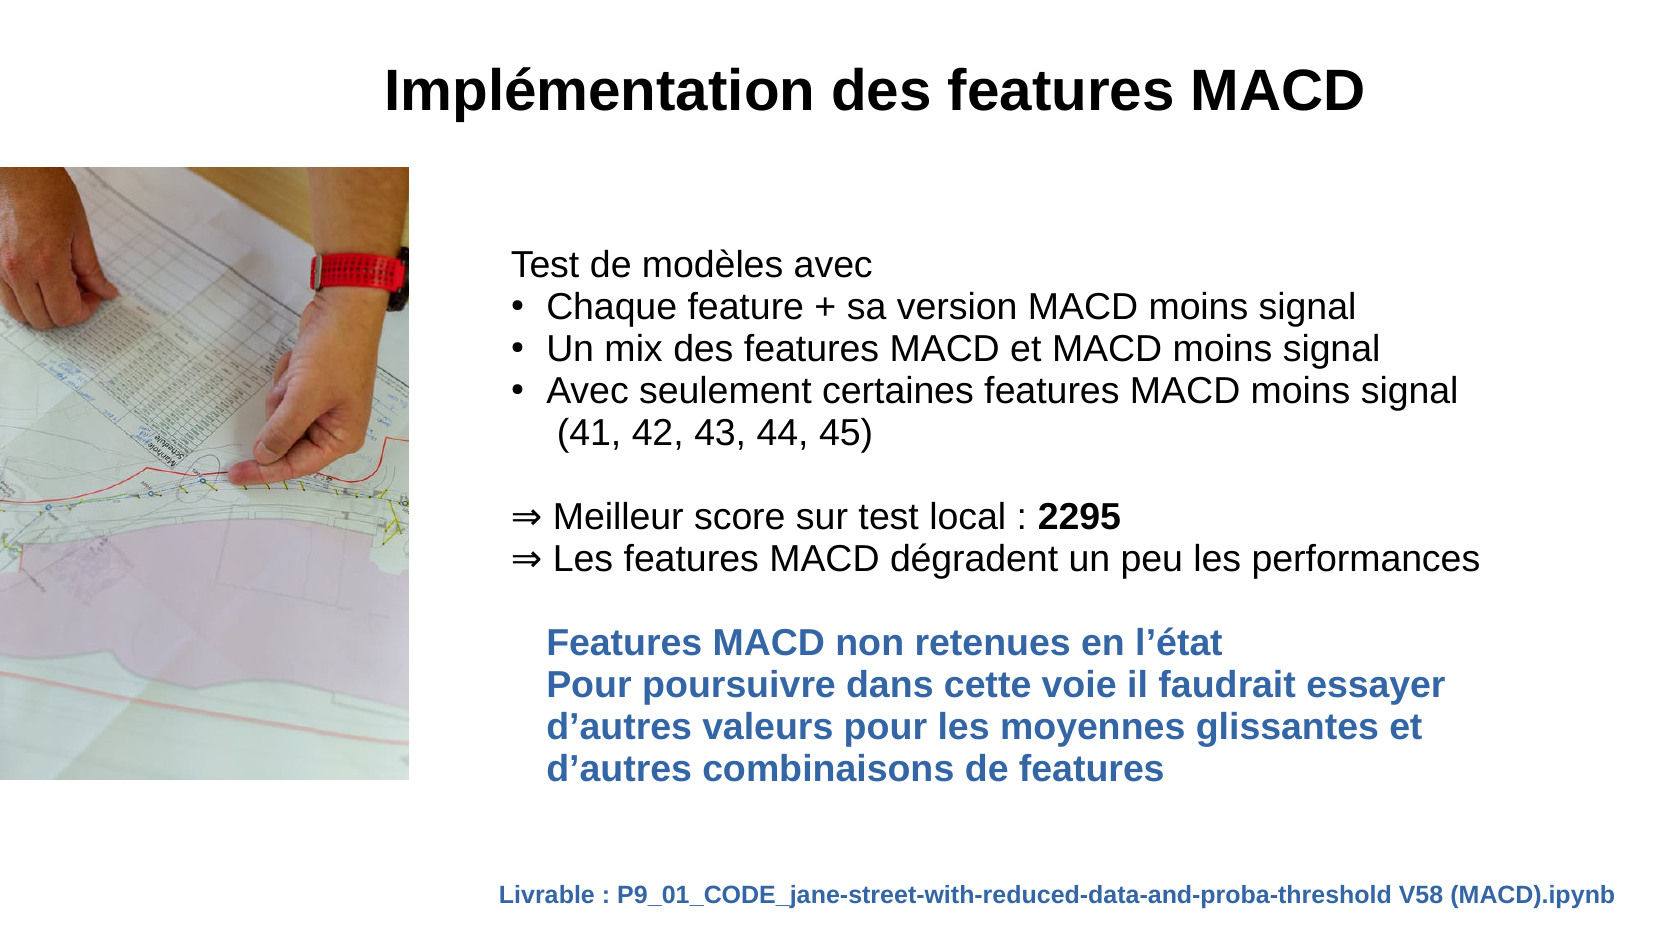

Implémentation des features MACD
Test de modèles avec
Chaque feature + sa version MACD moins signal
Un mix des features MACD et MACD moins signal
Avec seulement certaines features MACD moins signal
 (41, 42, 43, 44, 45)
⇒ Meilleur score sur test local : 2295
⇒ Les features MACD dégradent un peu les performances
Features MACD non retenues en l’état
Pour poursuivre dans cette voie il faudrait essayer
d’autres valeurs pour les moyennes glissantes et
d’autres combinaisons de features
Livrable : P9_01_CODE_jane-street-with-reduced-data-and-proba-threshold V58 (MACD).ipynb